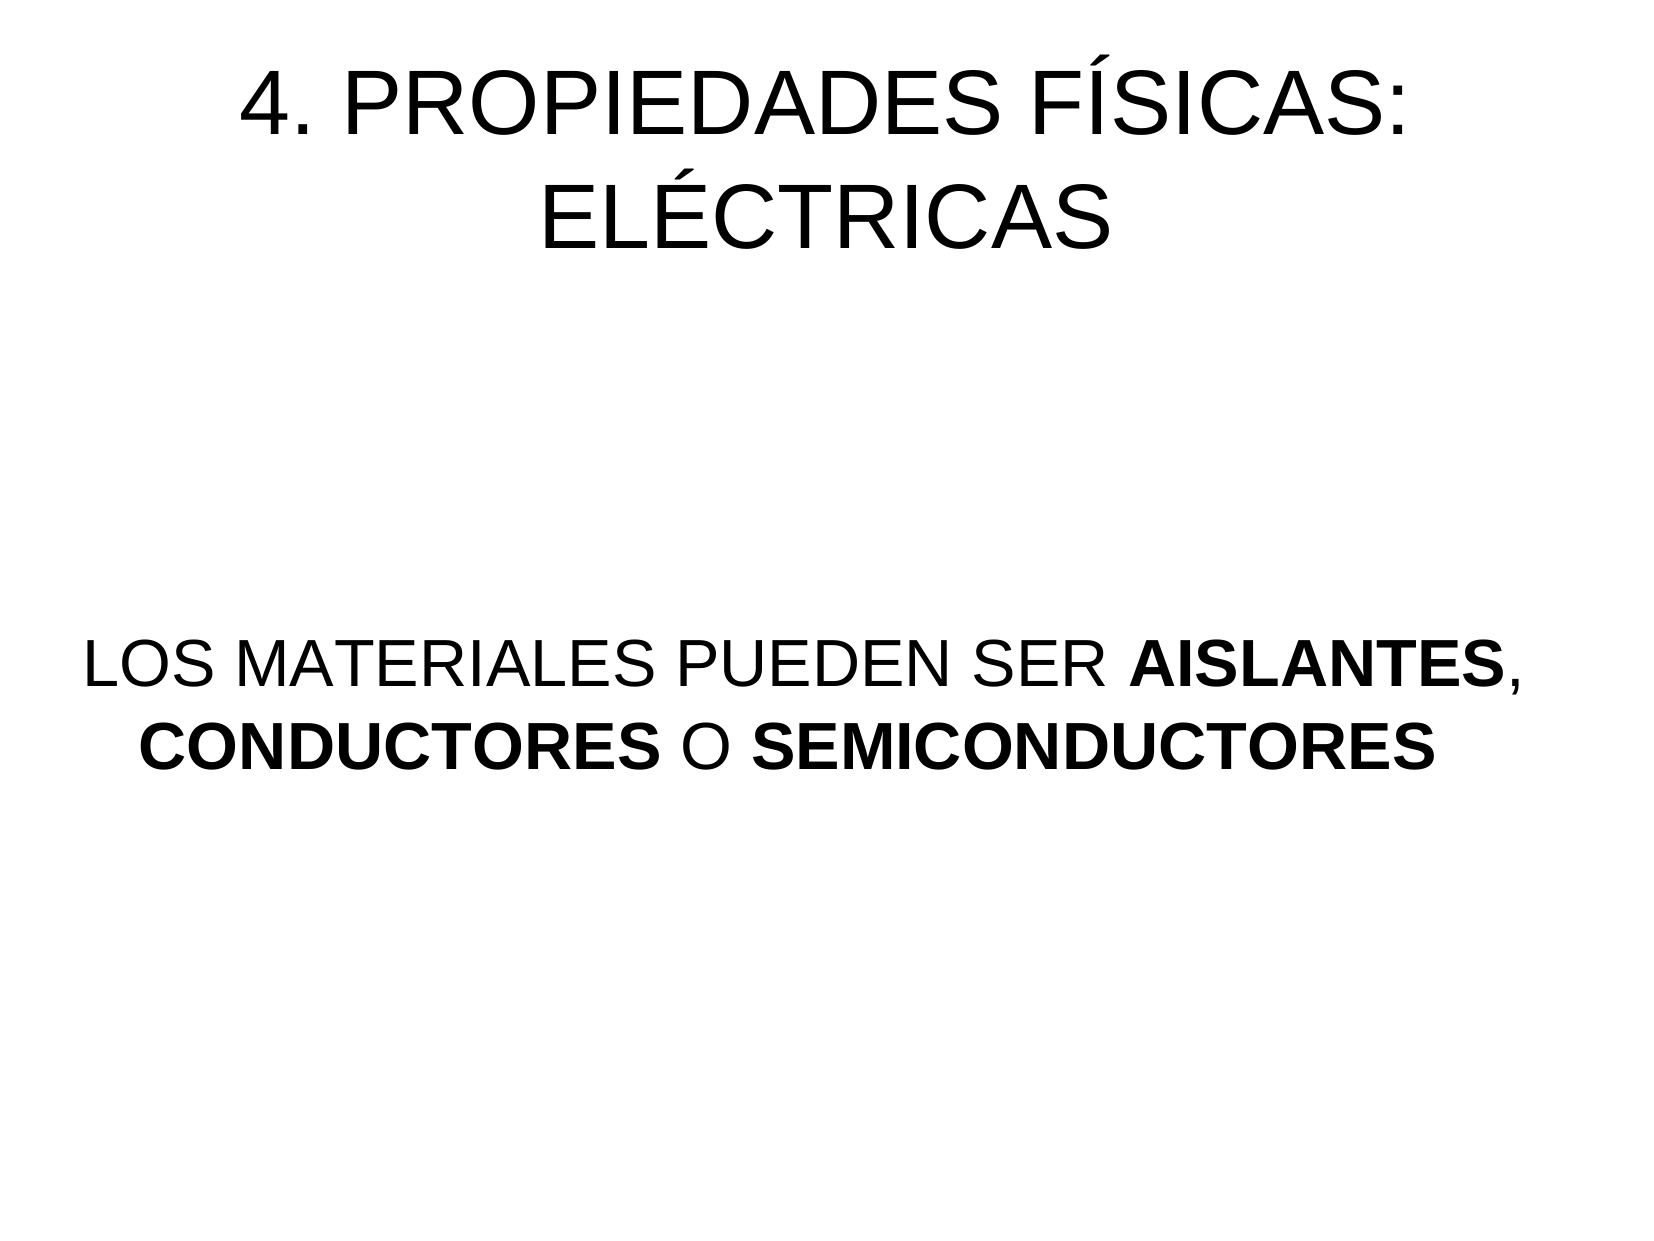

4. PROPIEDADES FÍSICAS: ELÉCTRICAS
# LOS MATERIALES PUEDEN SER AISLANTES, CONDUCTORES O SEMICONDUCTORES